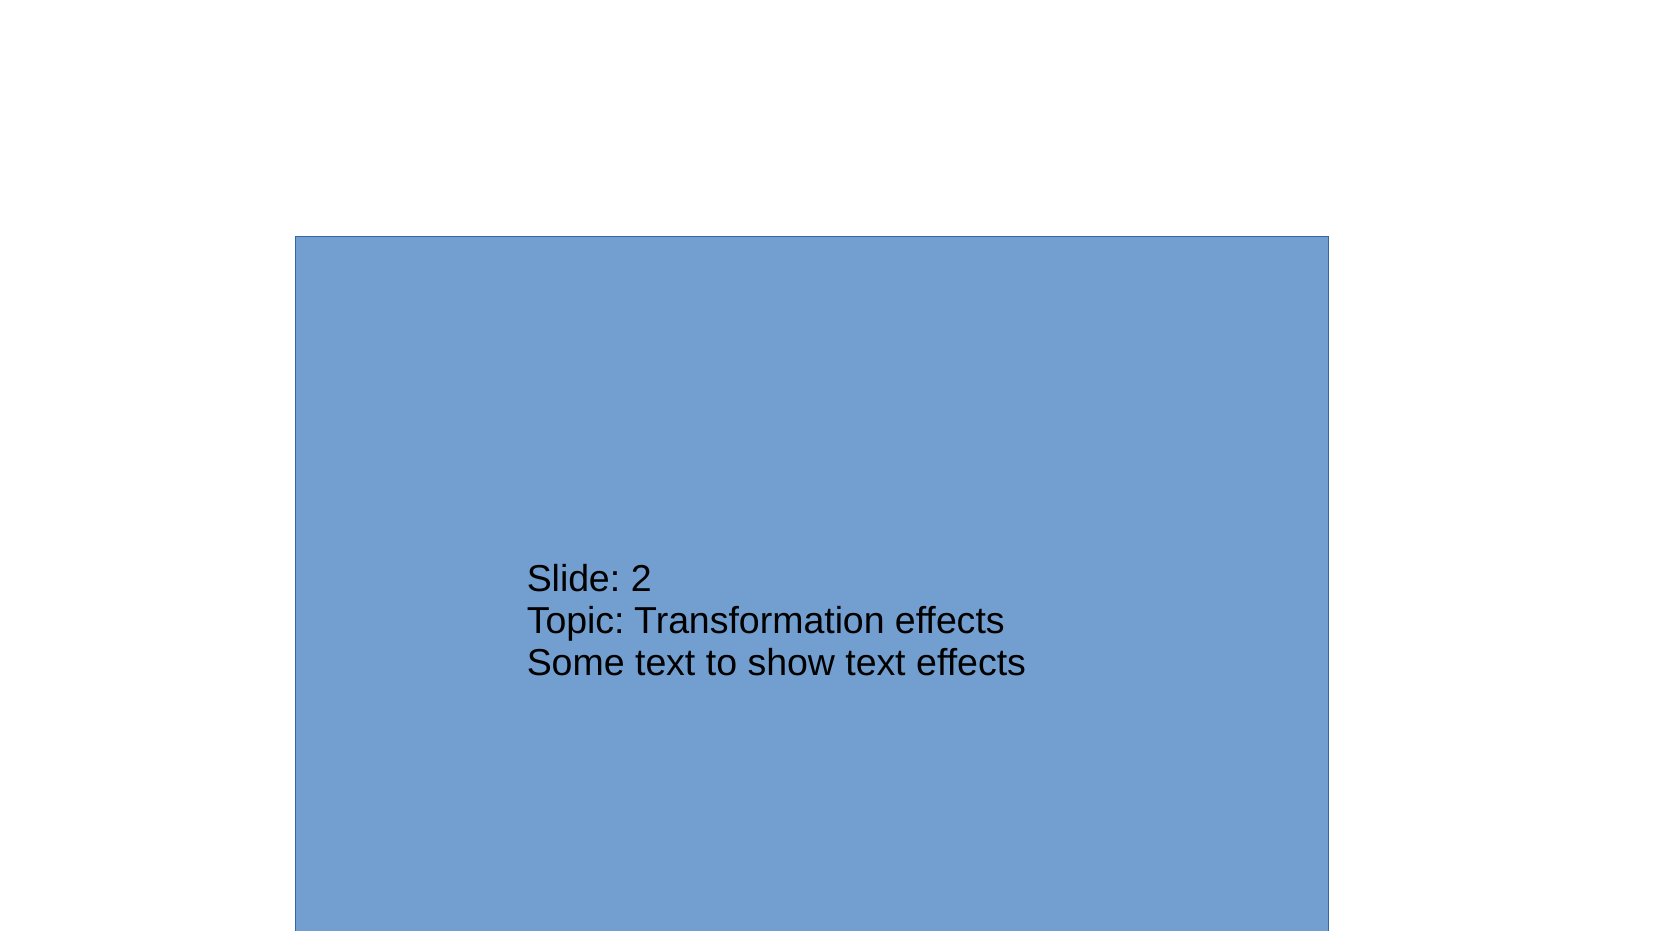

Slide: 2
Topic: Transformation effects
Some text to show text effects